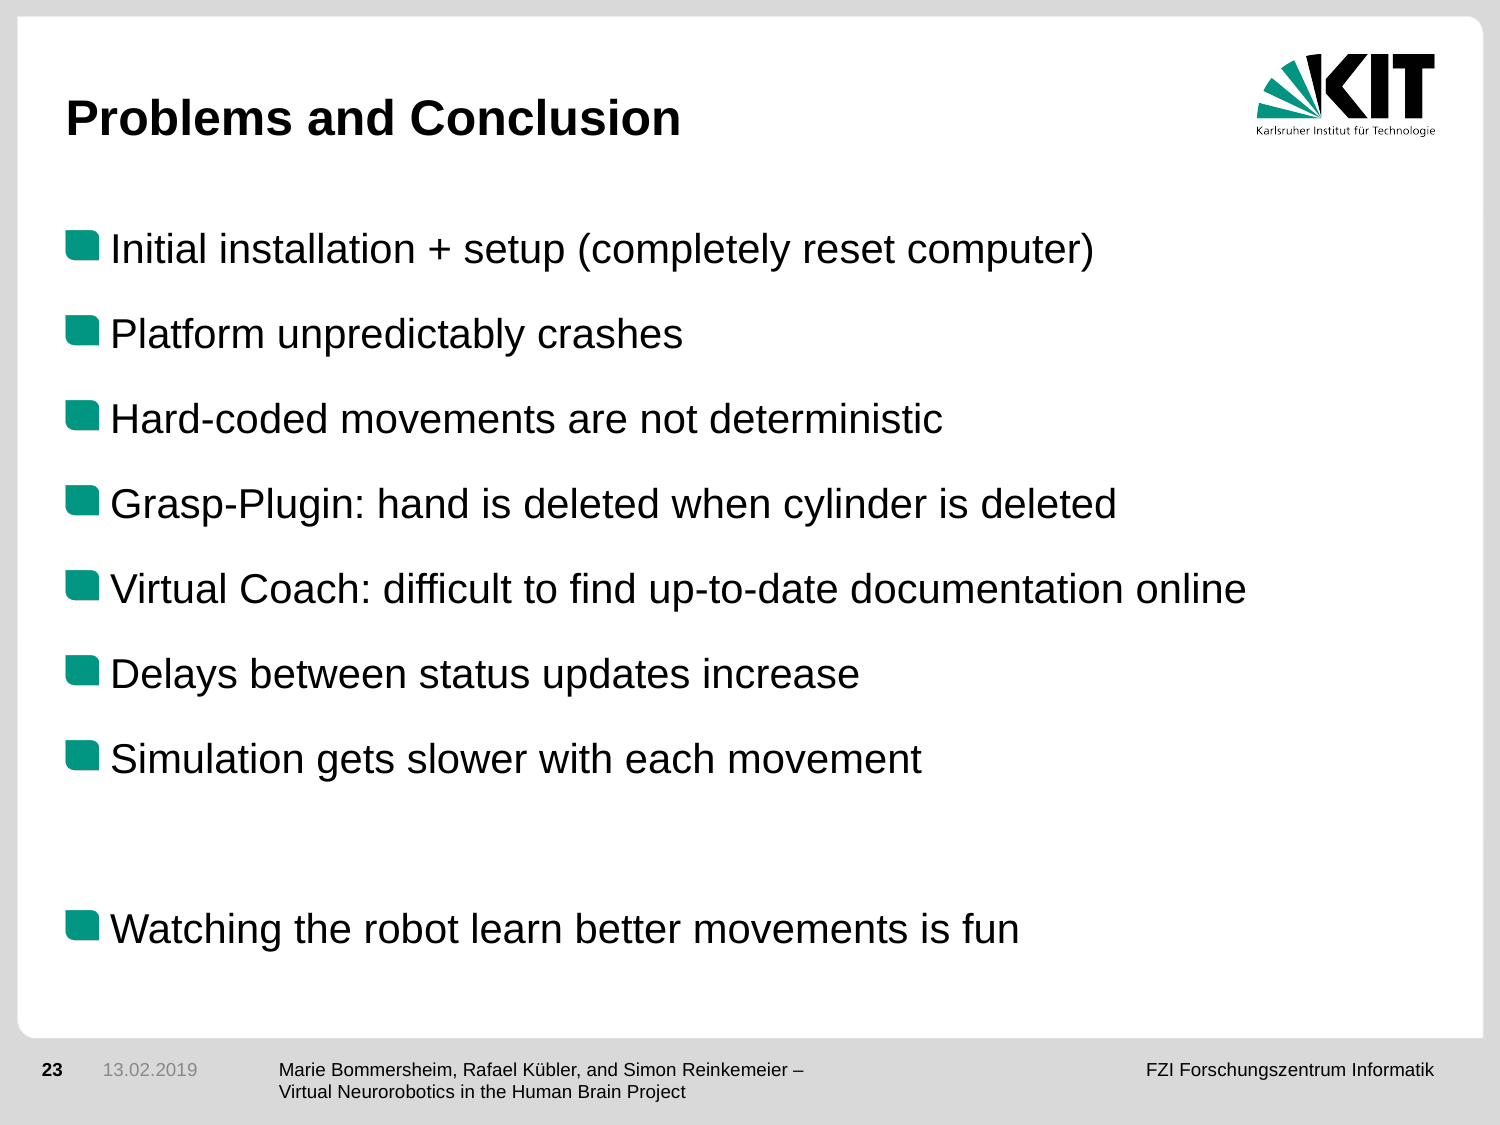

Problems and Conclusion
# Initial installation + setup (completely reset computer)
Platform unpredictably crashes
Hard-coded movements are not deterministic
Grasp-Plugin: hand is deleted when cylinder is deleted
Virtual Coach: difficult to find up-to-date documentation online
Delays between status updates increase
Simulation gets slower with each movement
Watching the robot learn better movements is fun
13.02.2019